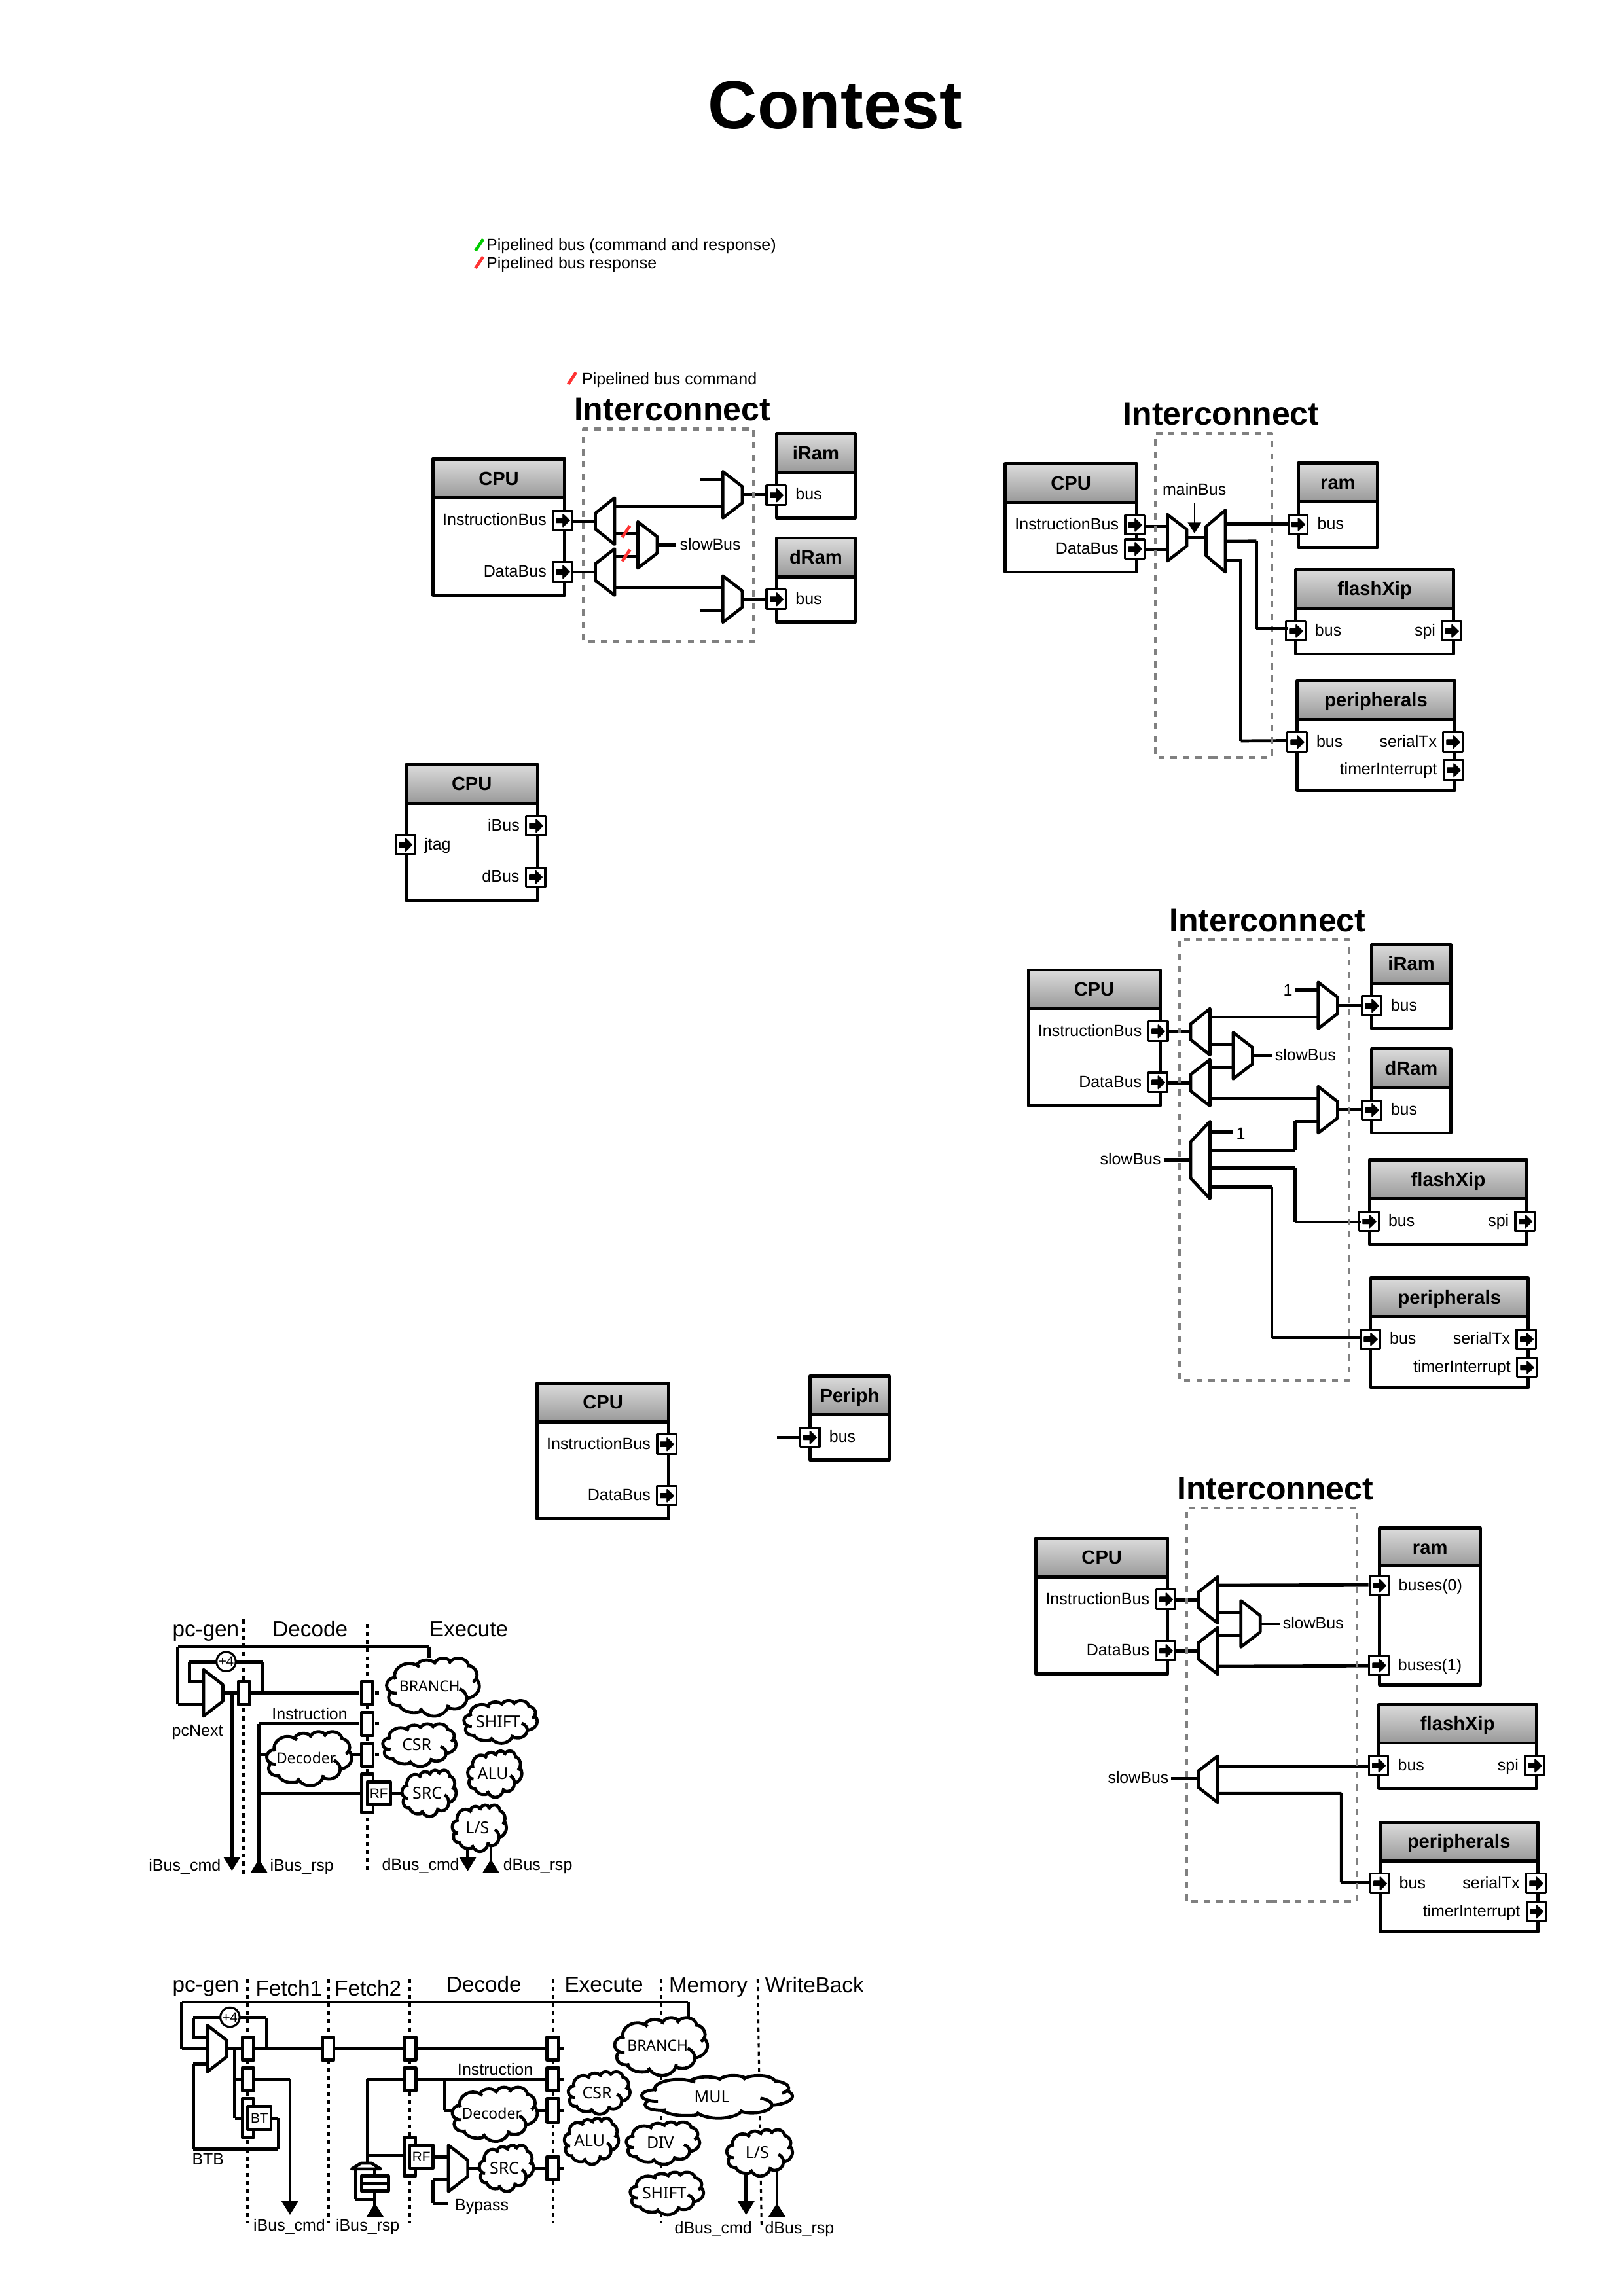

Contest
Pipelined bus (command and response)
Pipelined bus response
Pipelined bus command
Interconnect
Interconnect
iRam
CPU
CPU
ram
CPU
mainBus
bus
InstructionBus
bus
InstructionBus
slowBus
DataBus
dRam
DataBus
flashXip
bus
spi
bus
peripherals
serialTx
bus
timerInterrupt
CPU
iBus
jtag
dBus
Interconnect
iRam
CPU
1
bus
InstructionBus
slowBus
dRam
DataBus
bus
1
slowBus
flashXip
spi
bus
peripherals
serialTx
bus
timerInterrupt
Periph
CPU
bus
InstructionBus
Interconnect
DataBus
ram
CPU
buses(0)
InstructionBus
slowBus
pc-gen
Decode
Execute
DataBus
buses(1)
+4
BRANCH
Instruction
SHIFT
flashXip
pcNext
CSR
Decoder
spi
bus
ALU
slowBus
SRC
RF
L/S
peripherals
dBus_cmd
dBus_rsp
iBus_cmd
iBus_rsp
serialTx
bus
timerInterrupt
pc-gen
Decode
Execute
Memory
WriteBack
Fetch1
Fetch2
+4
BRANCH
Instruction
CSR
MUL
Decoder
BT
ALU
DIV
L/S
BTB
RF
SRC
SHIFT
Bypass
iBus_cmd
iBus_rsp
dBus_cmd
dBus_rsp